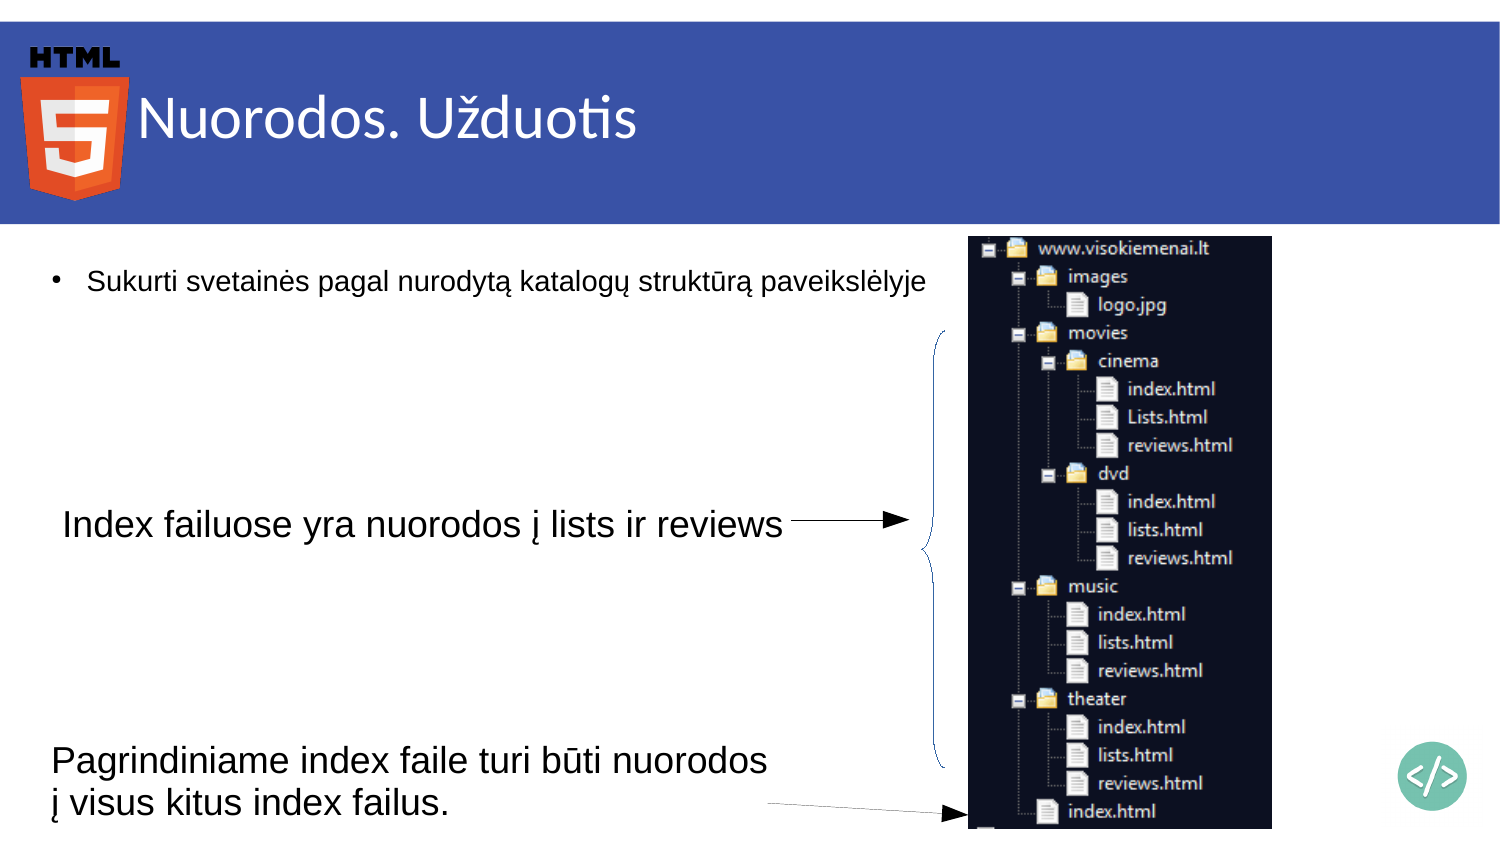

# Nuorodos. Užduotis
Sukurti svetainės pagal nurodytą katalogų struktūrą paveikslėlyje
Index failuose yra nuorodos į lists ir reviews
Pagrindiniame index faile turi būti nuorodos
į visus kitus index failus.